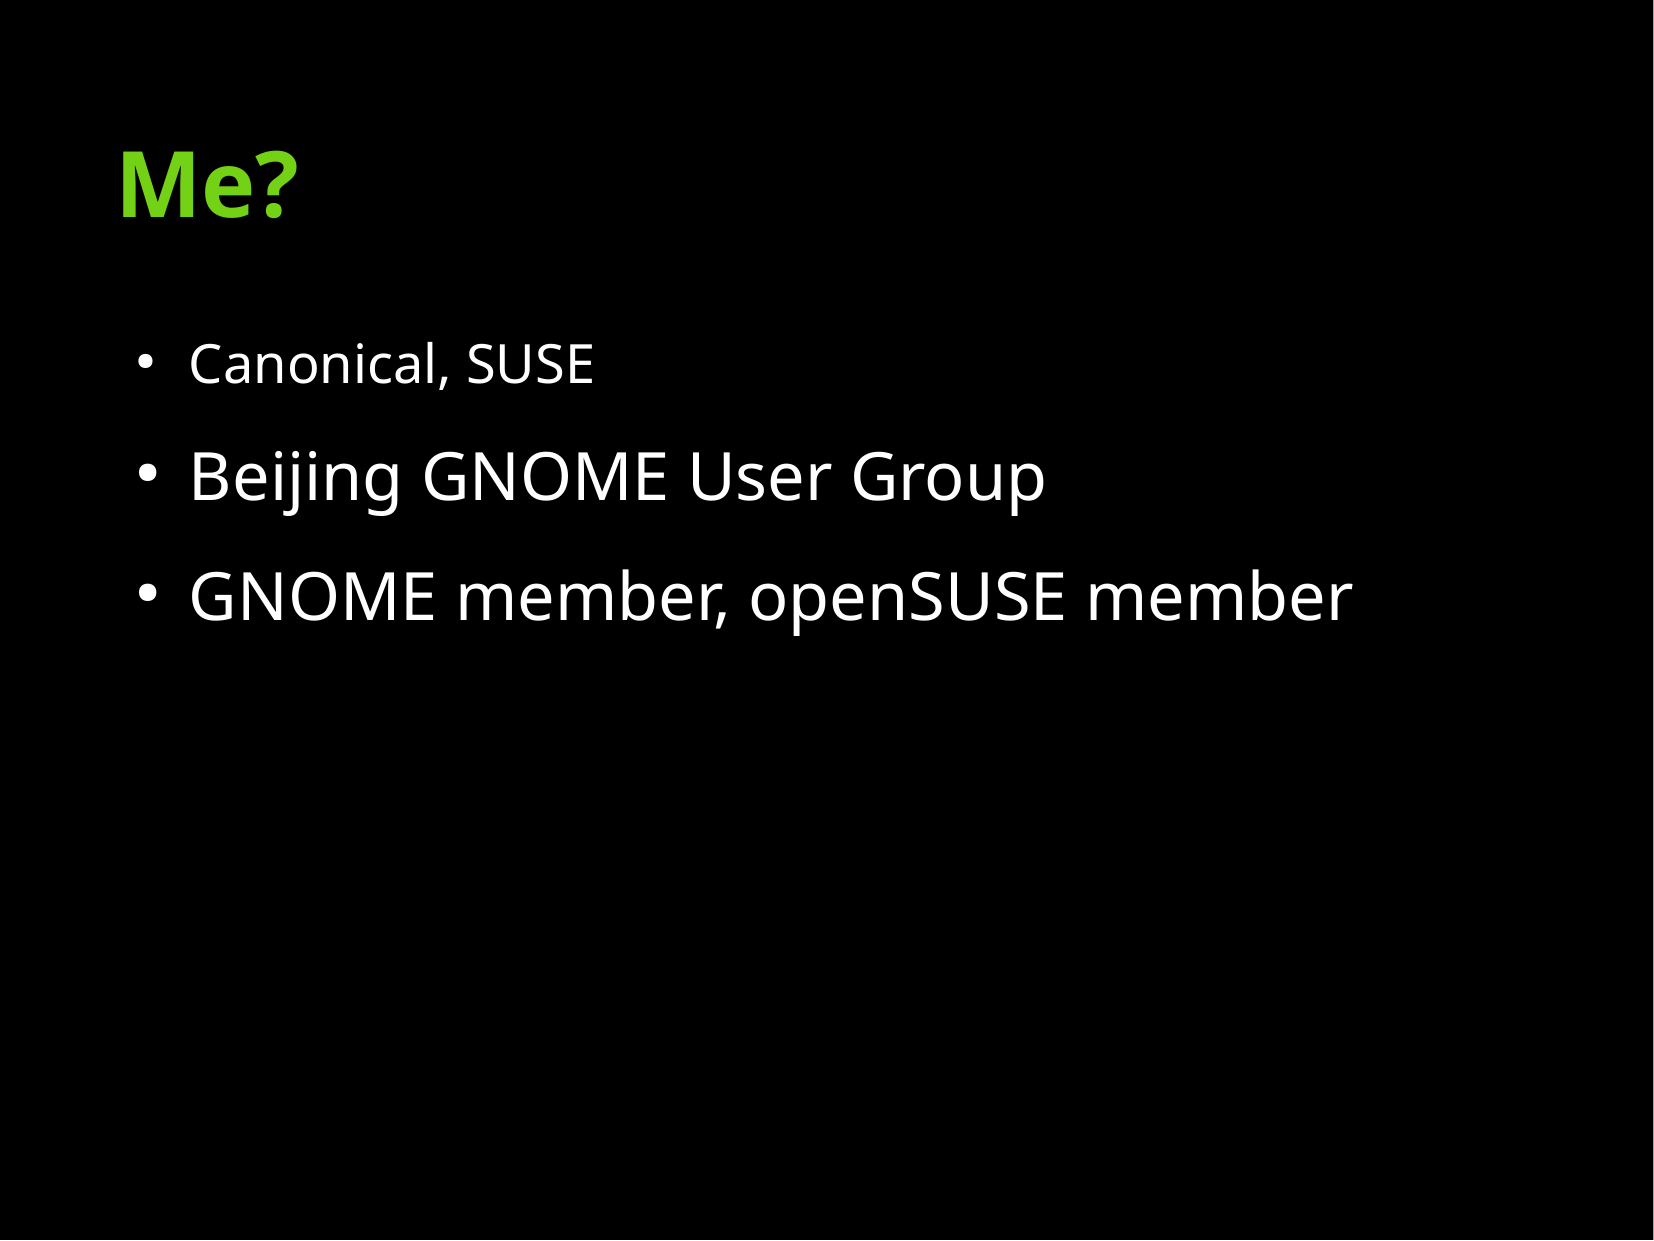

# Me?
Canonical, SUSE
Beijing GNOME User Group
GNOME member, openSUSE member